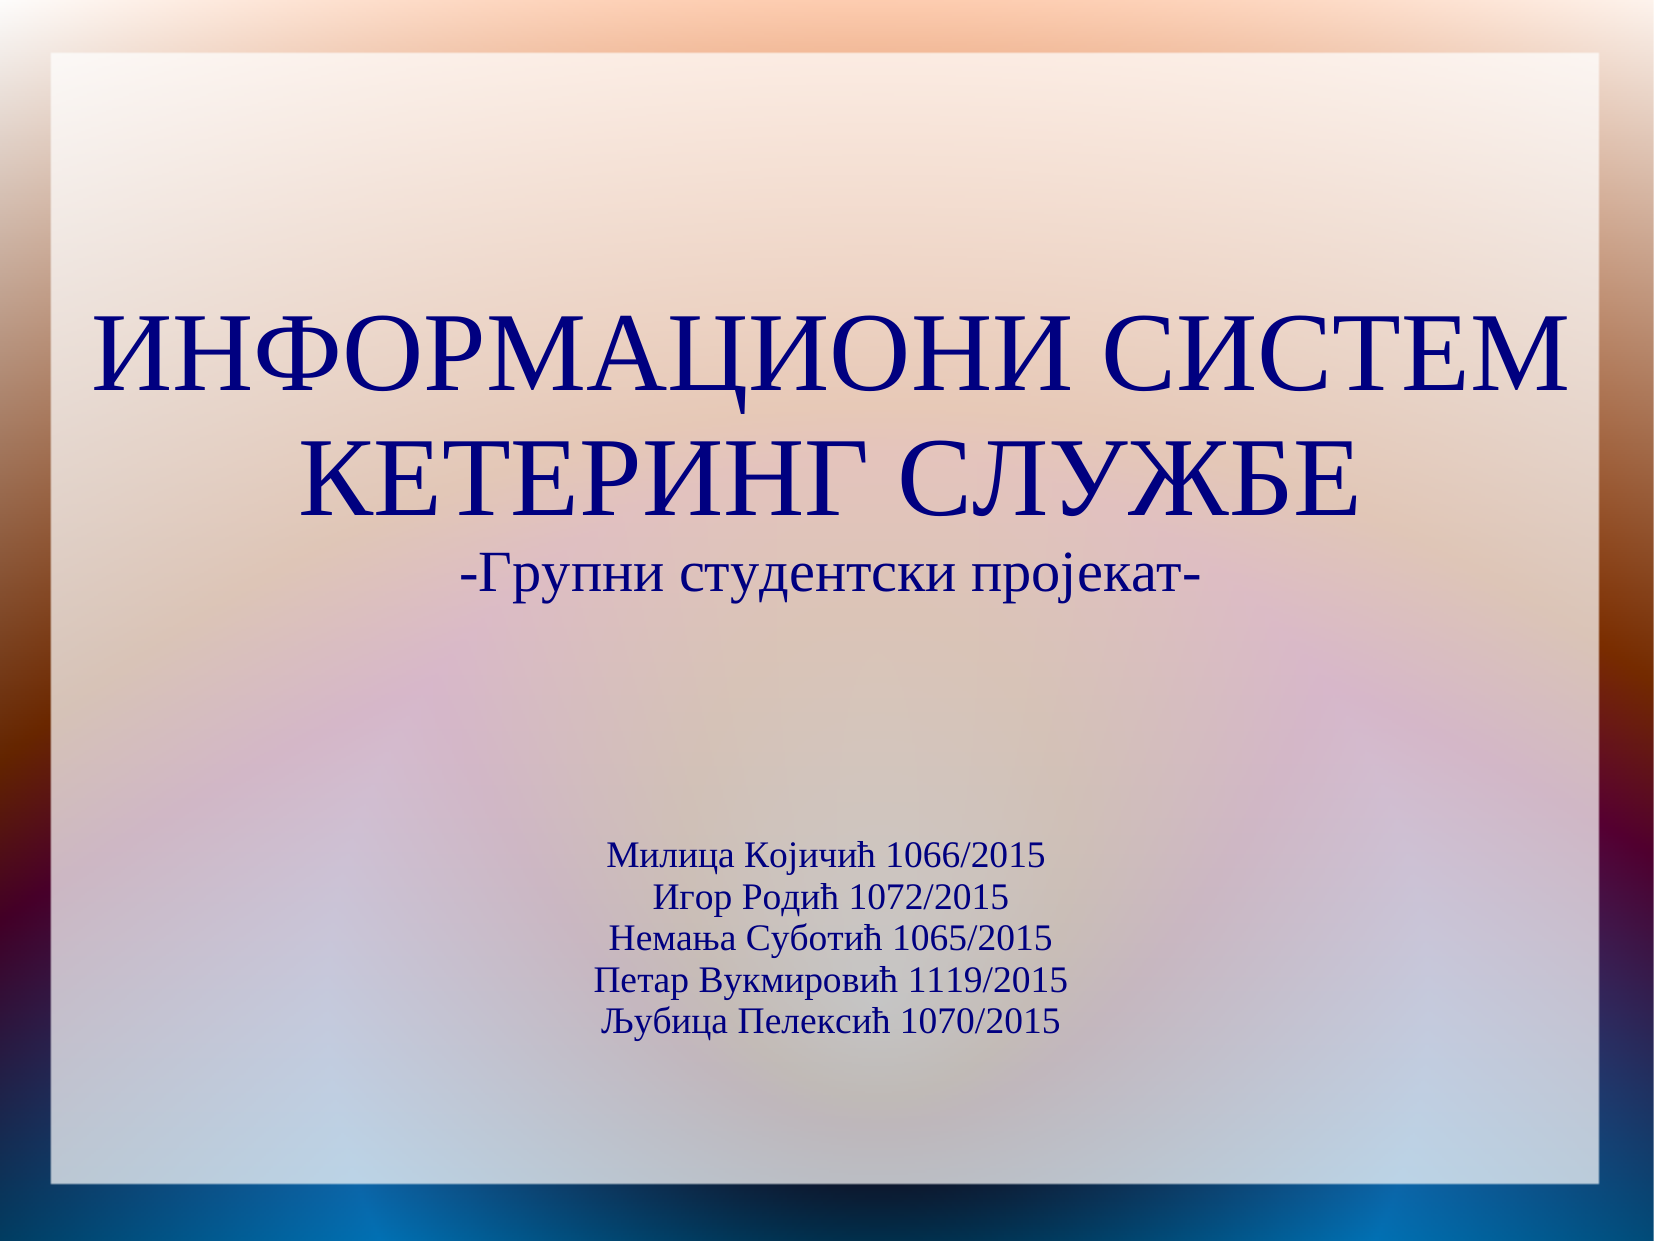

# ИНФОРМАЦИОНИ СИСТЕМ КЕТЕРИНГ СЛУЖБЕ
-Групни студентски пројекат-​
Милица Којичић 1066/2015
Игор Родић 1072/2015
Немања Суботић 1065/2015
Петар Вукмировић 1119/2015
Љубица Пелексић 1070/2015